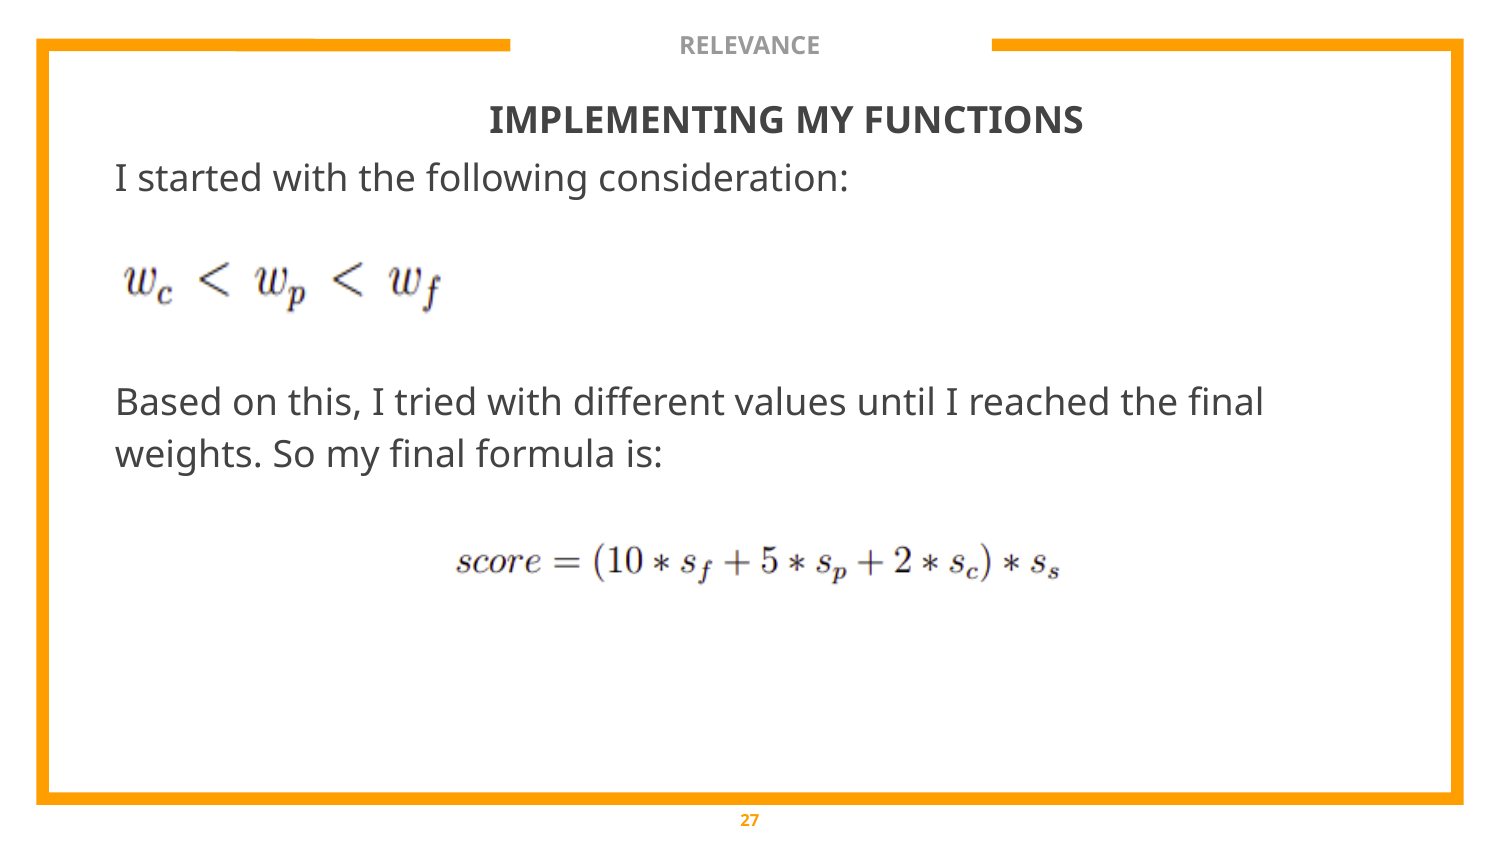

# RELEVANCE
IMPLEMENTING MY FUNCTIONS
I started with the following consideration:
Based on this, I tried with different values until I reached the final weights. So my final formula is: